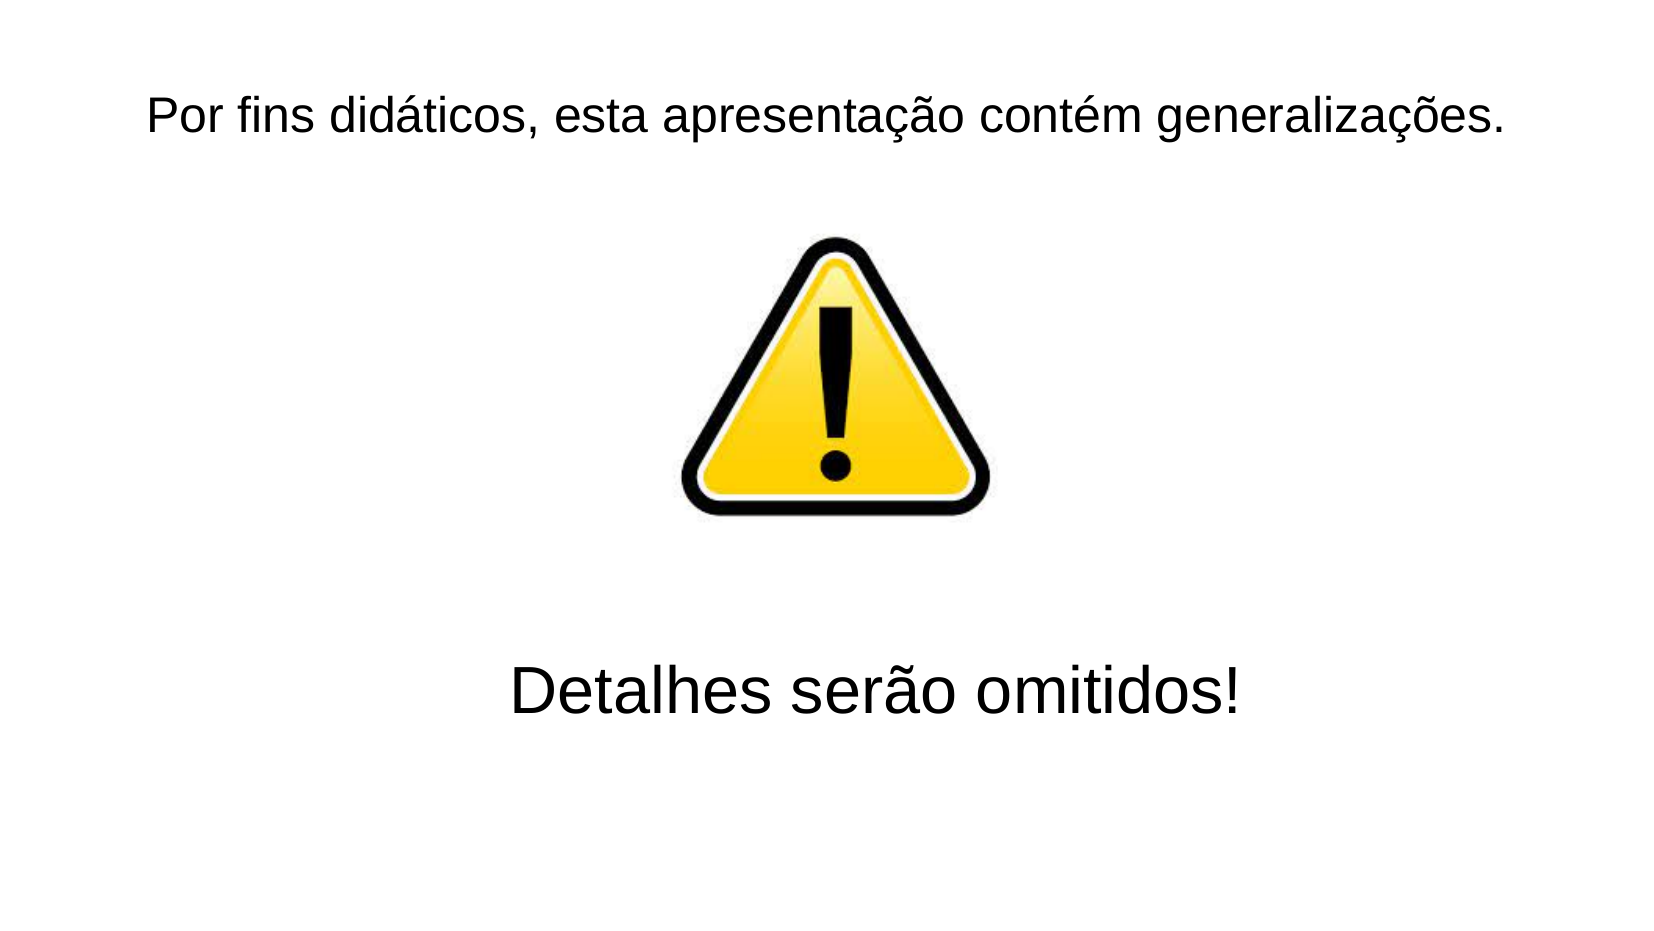

# Por fins didáticos, esta apresentação contém generalizações.
Detalhes serão omitidos!